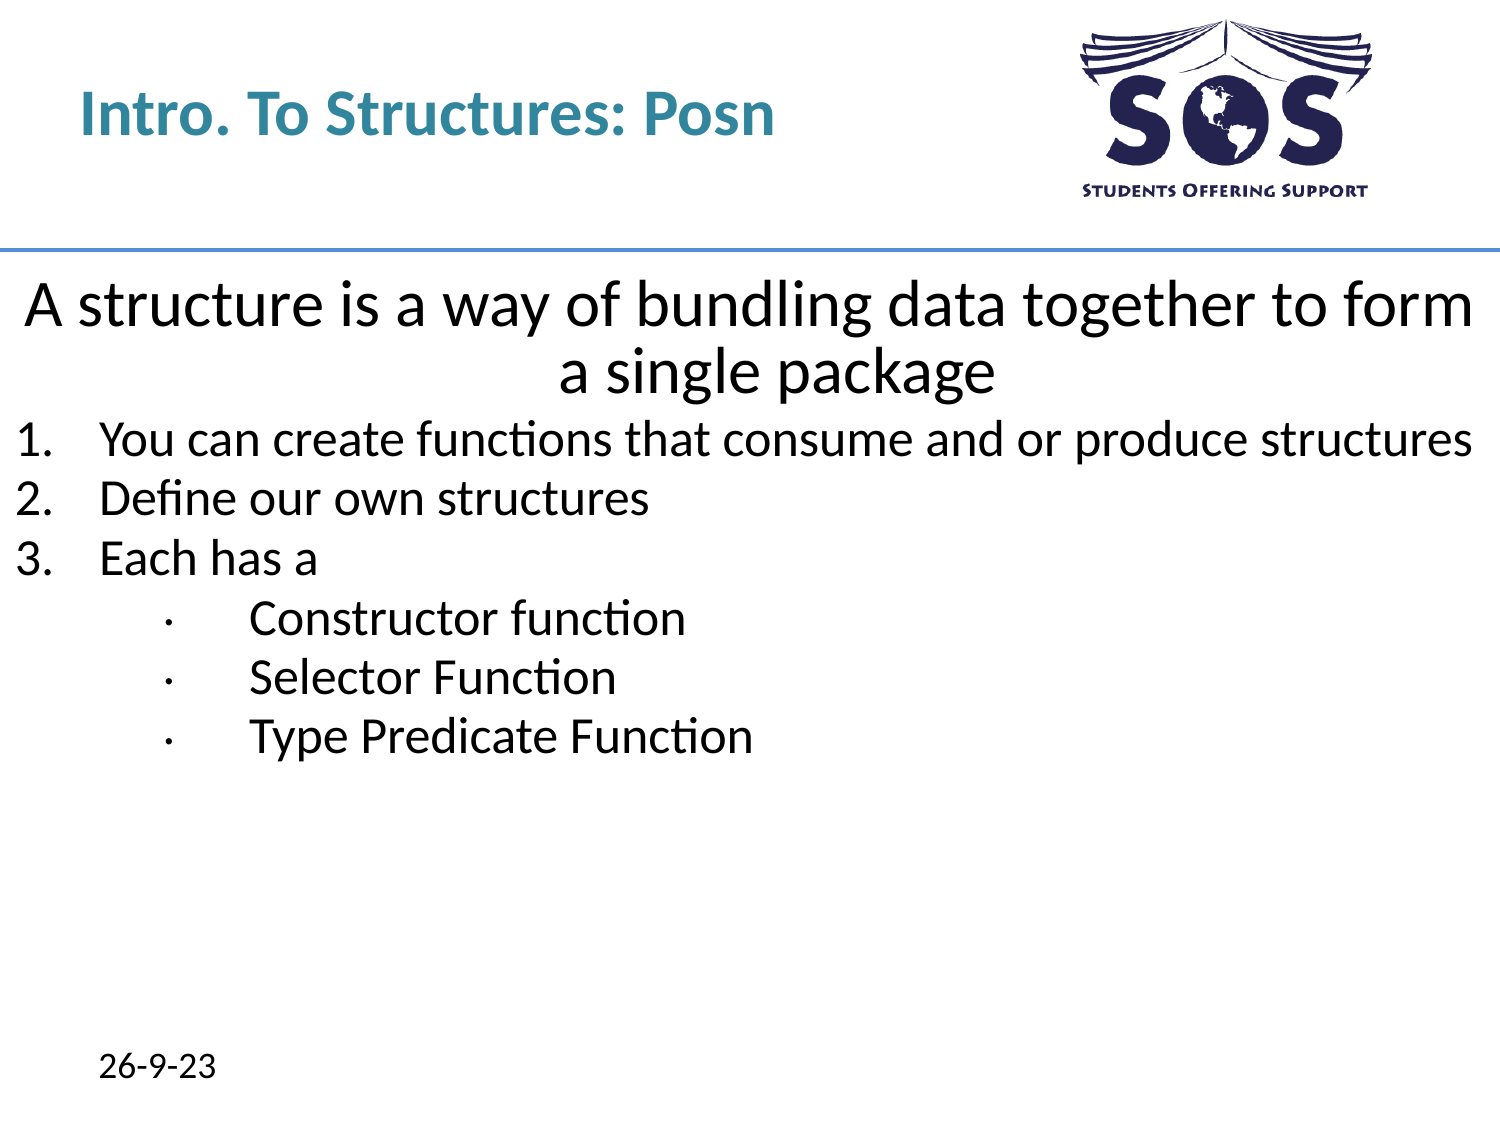

# Matrix Inverse
Intro. To Structures: Posn
A structure is a way of bundling data together to form a single package
You can create functions that consume and or produce structures
Define our own structures
Each has a
Constructor function
Selector Function
Type Predicate Function